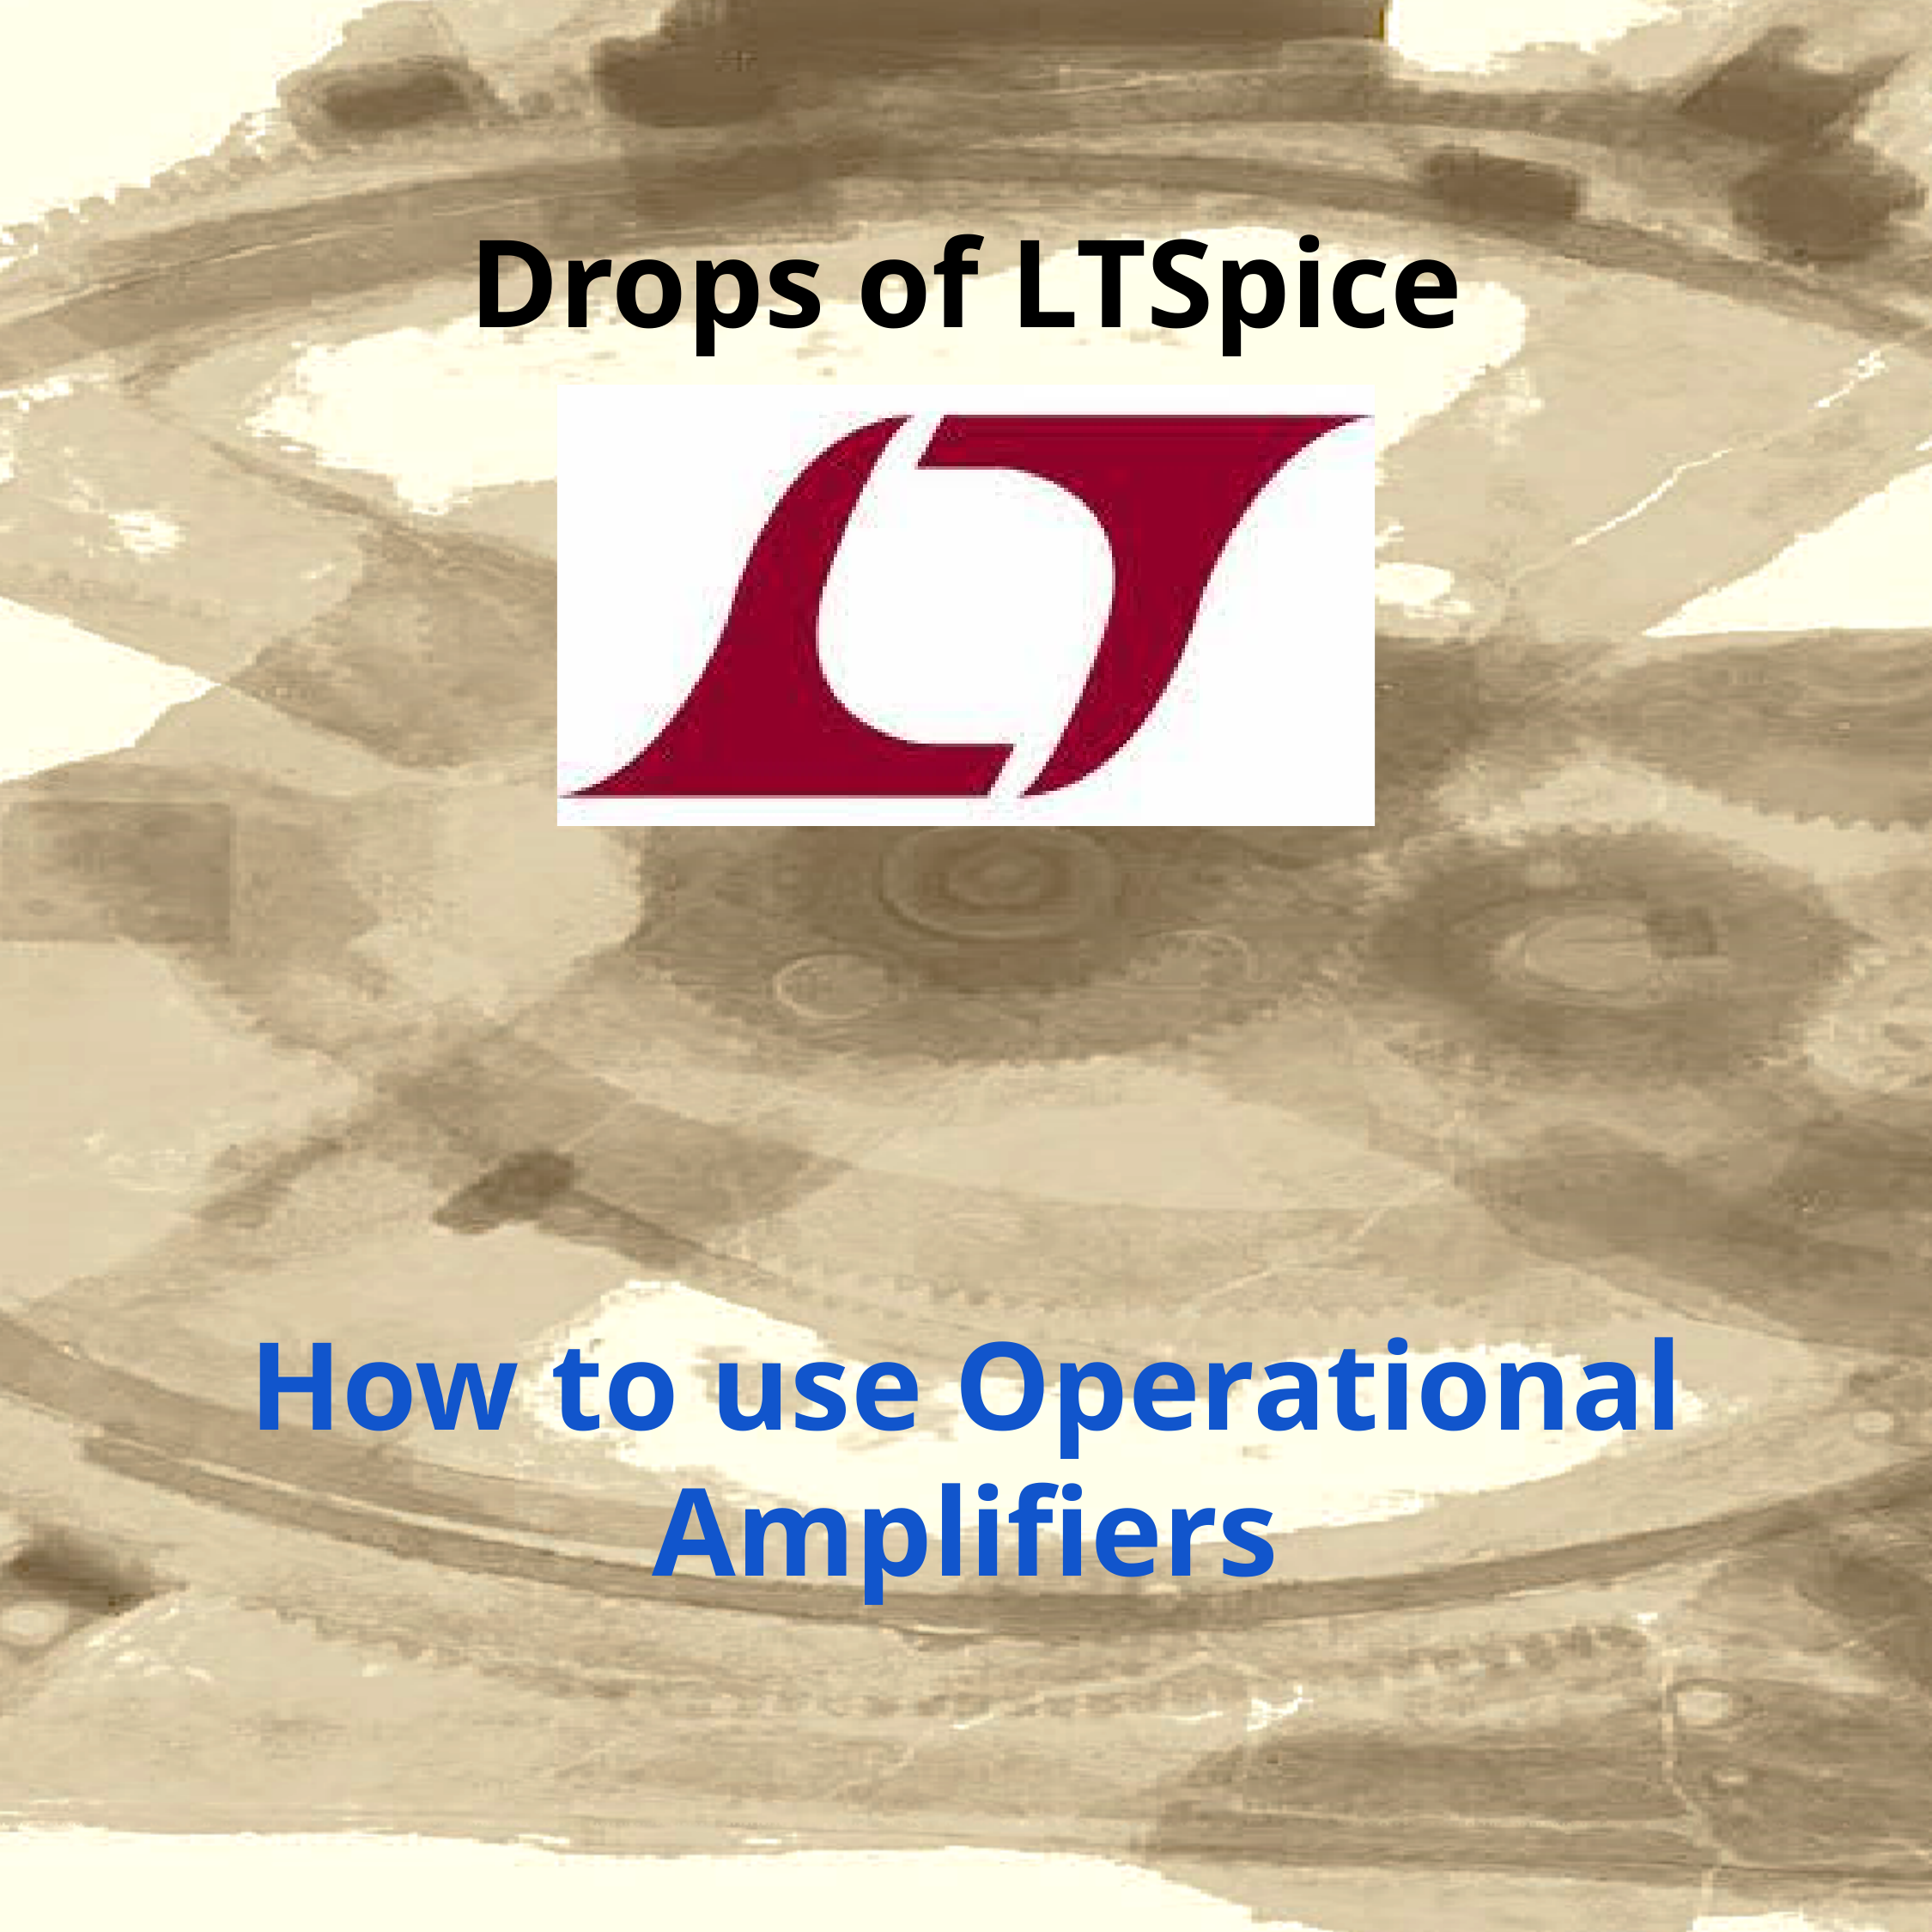

Drops of LTSpice
How to use Operational Amplifiers